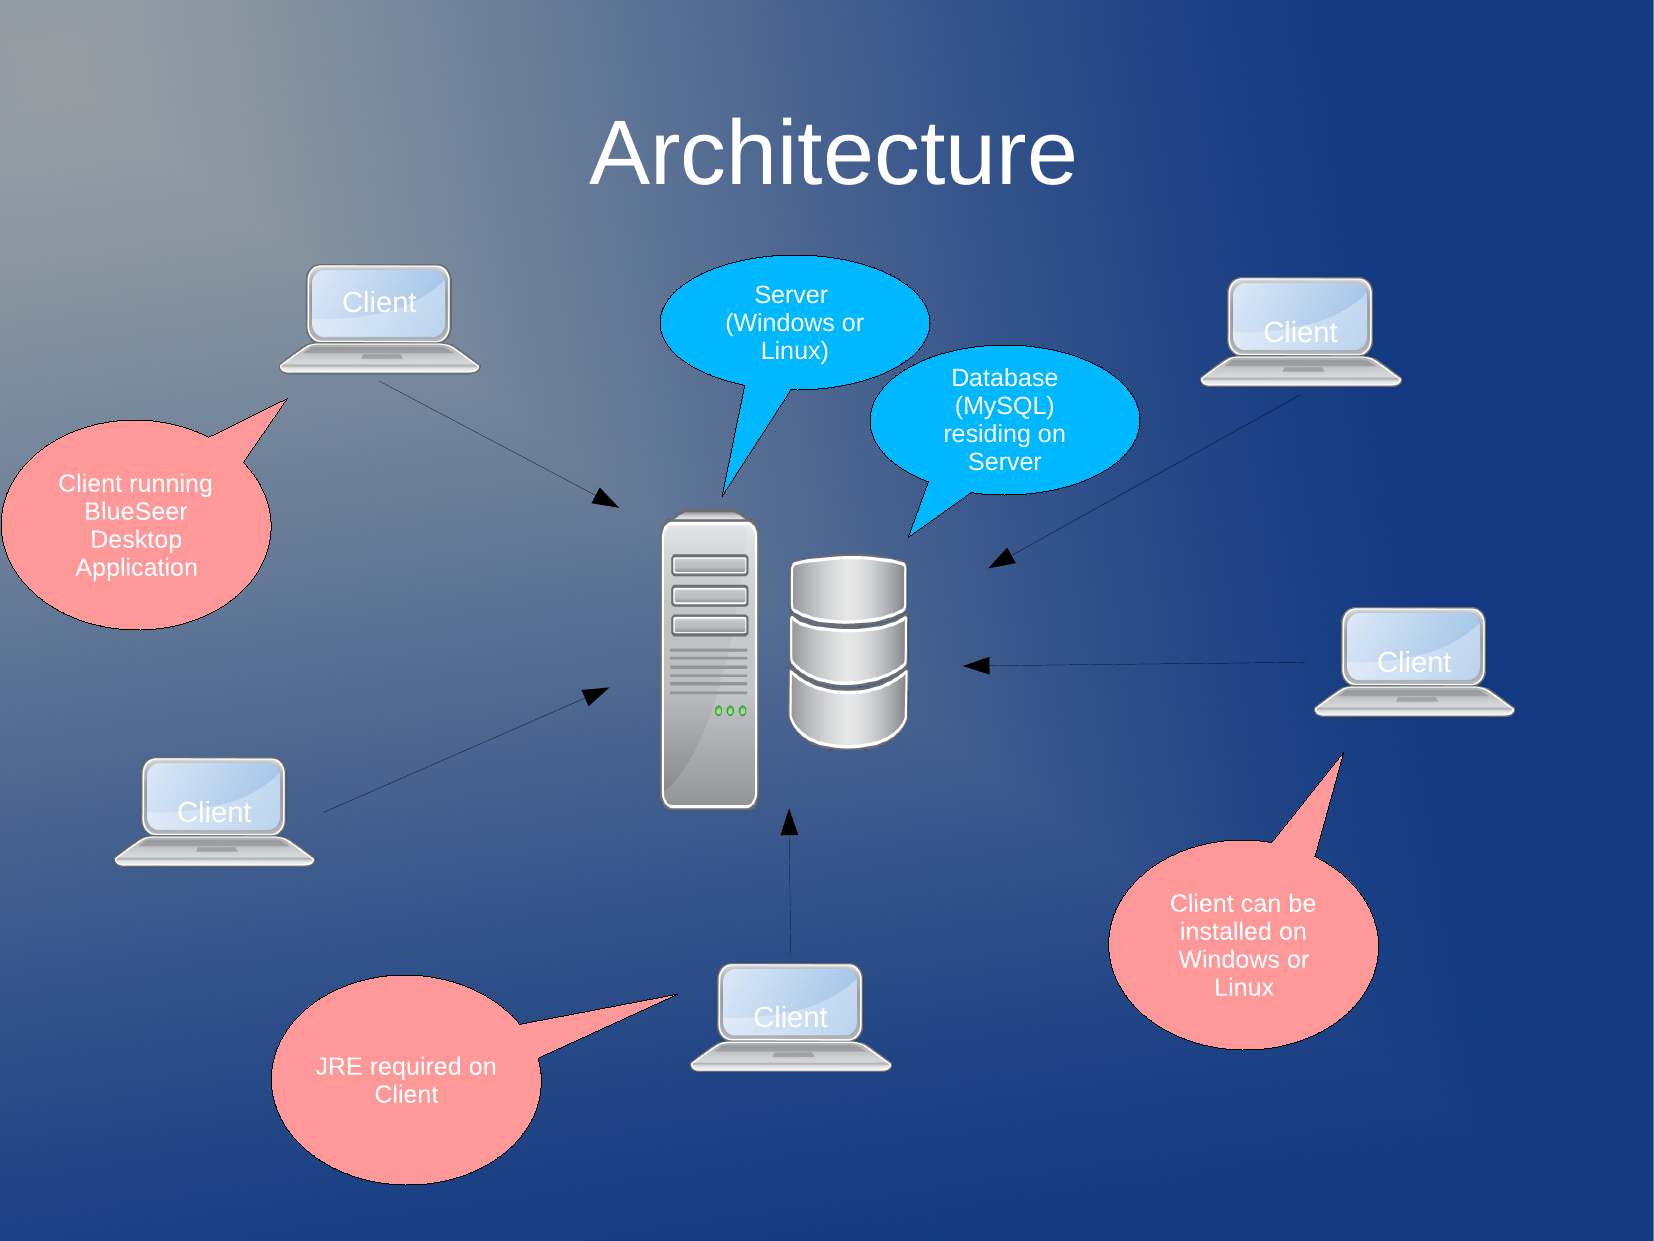

# Architecture
Server
(Windows or Linux)
Client
Client
Database (MySQL)
residing on Server
Client running BlueSeer
Desktop
Application
Client
Client
Client can be installed on Windows or Linux
Client
JRE required on Client